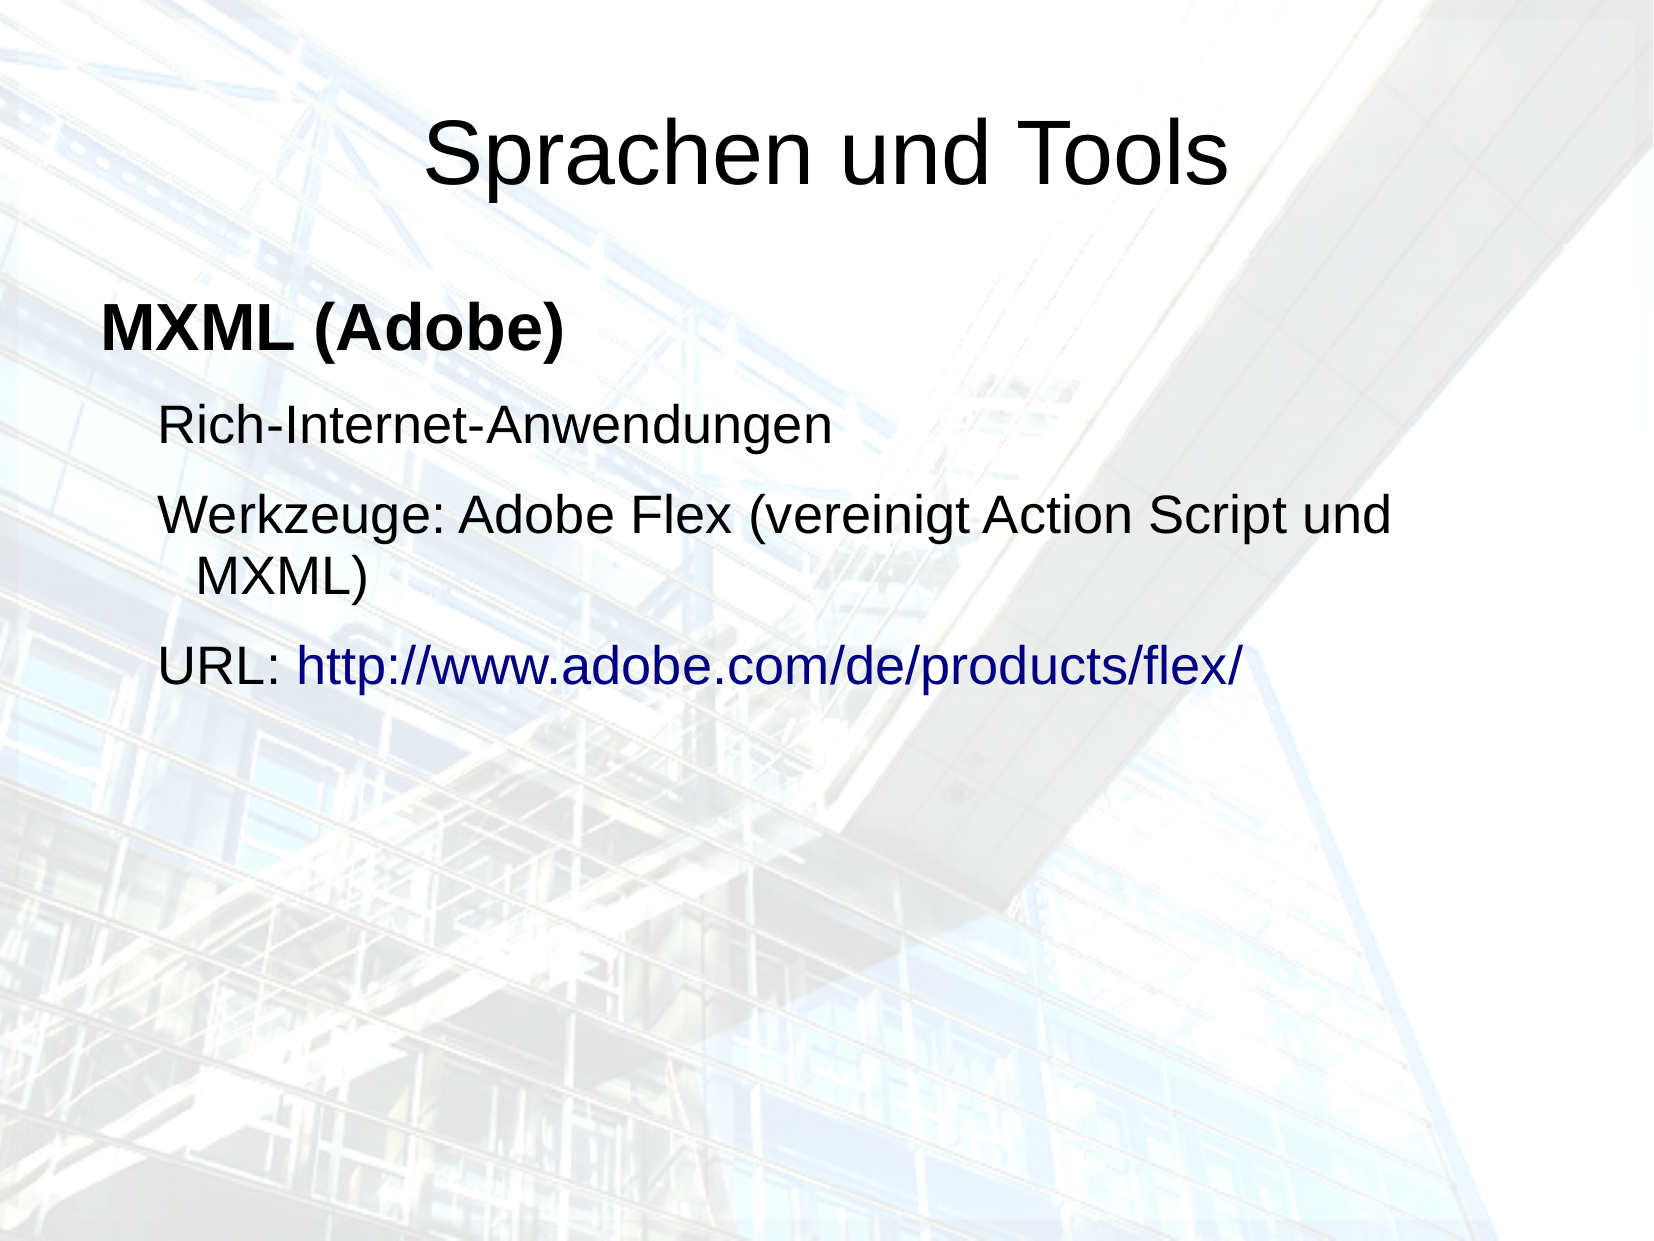

# Sprachen und Tools
MXML (Adobe)
Rich-Internet-Anwendungen
Werkzeuge: Adobe Flex (vereinigt Action Script und MXML)
URL: http://www.adobe.com/de/products/flex/